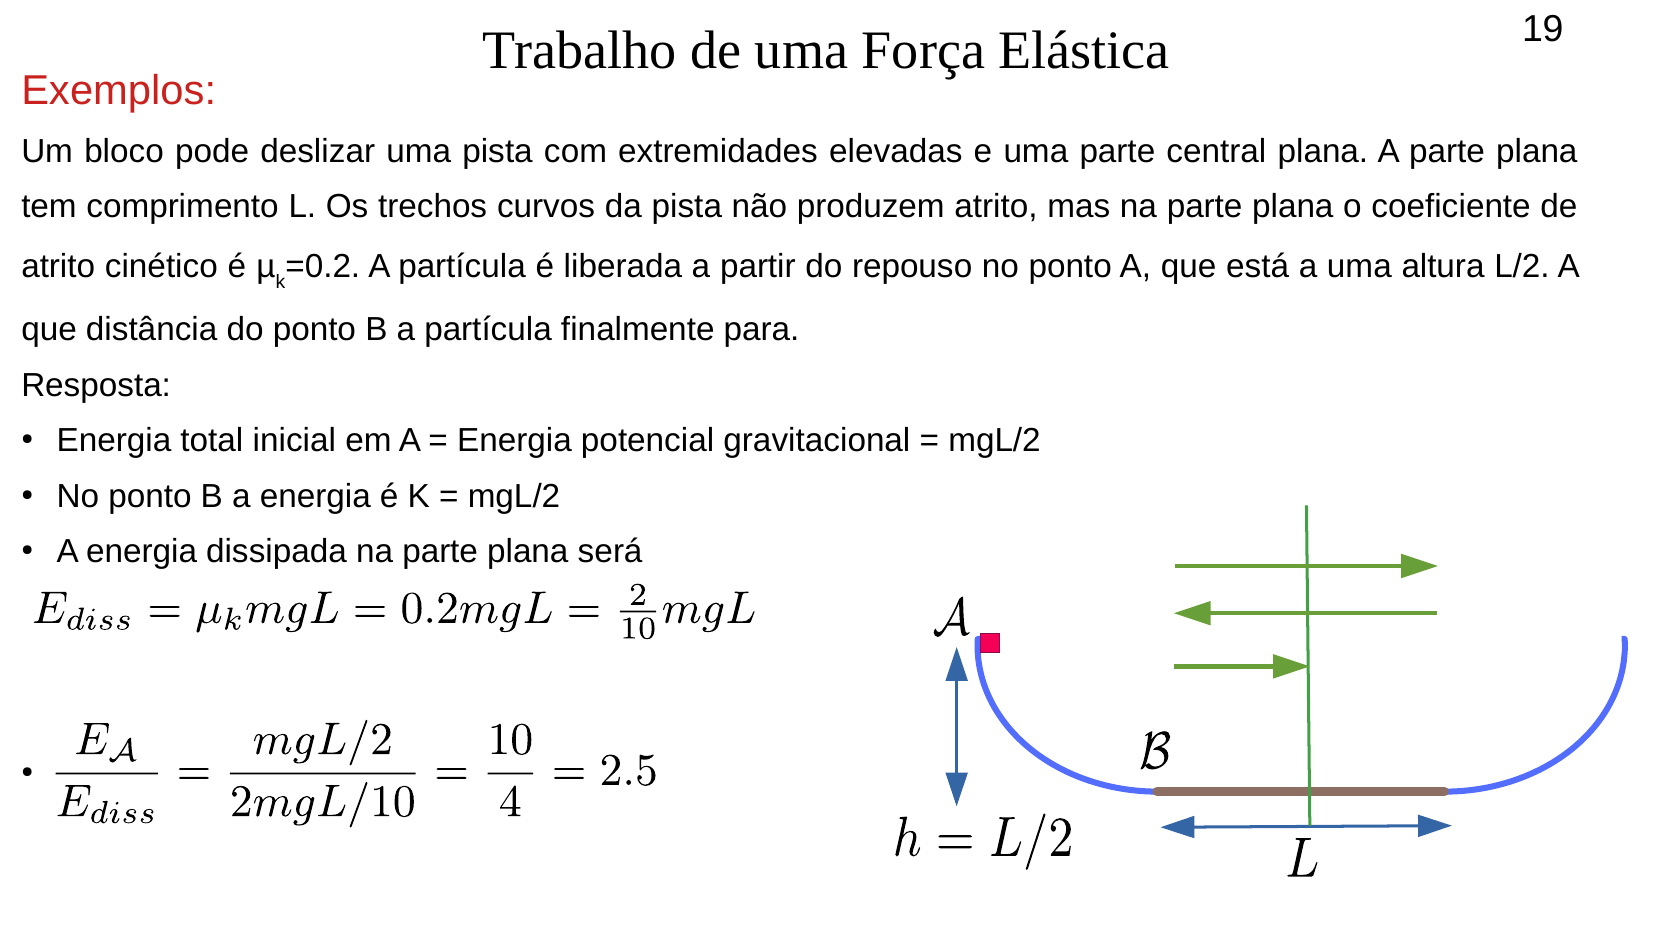

Trabalho de uma Força Elástica
Exemplos:
Um bloco pode deslizar uma pista com extremidades elevadas e uma parte central plana. A parte plana tem comprimento L. Os trechos curvos da pista não produzem atrito, mas na parte plana o coeficiente de atrito cinético é µk=0.2. A partícula é liberada a partir do repouso no ponto A, que está a uma altura L/2. A que distância do ponto B a partícula finalmente para.
Resposta:
Energia total inicial em A = Energia potencial gravitacional = mgL/2
No ponto B a energia é K = mgL/2
A energia dissipada na parte plana será